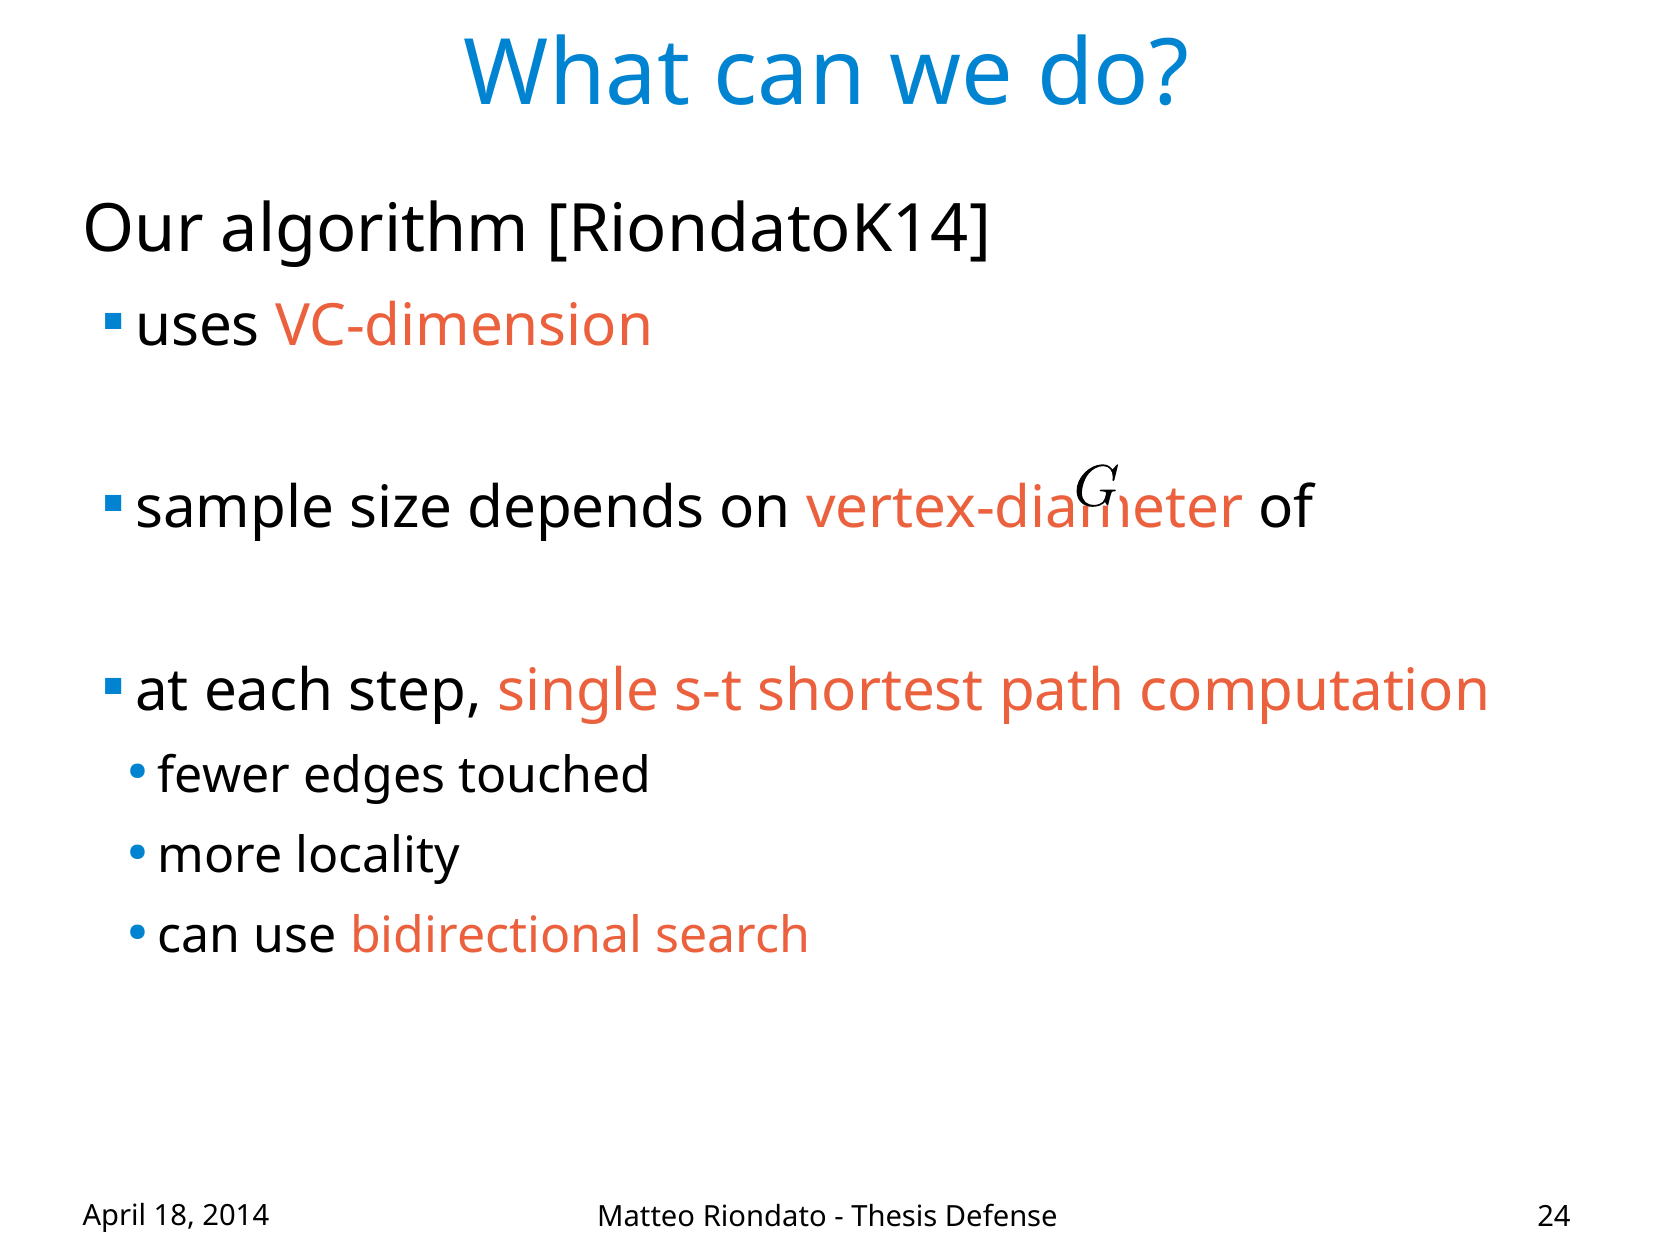

# What can we do?
Our algorithm [RiondatoK14]
uses VC-dimension
sample size depends on vertex-diameter of
at each step, single s-t shortest path computation
fewer edges touched
more locality
can use bidirectional search
April 18, 2014
Matteo Riondato - Thesis Defense
24